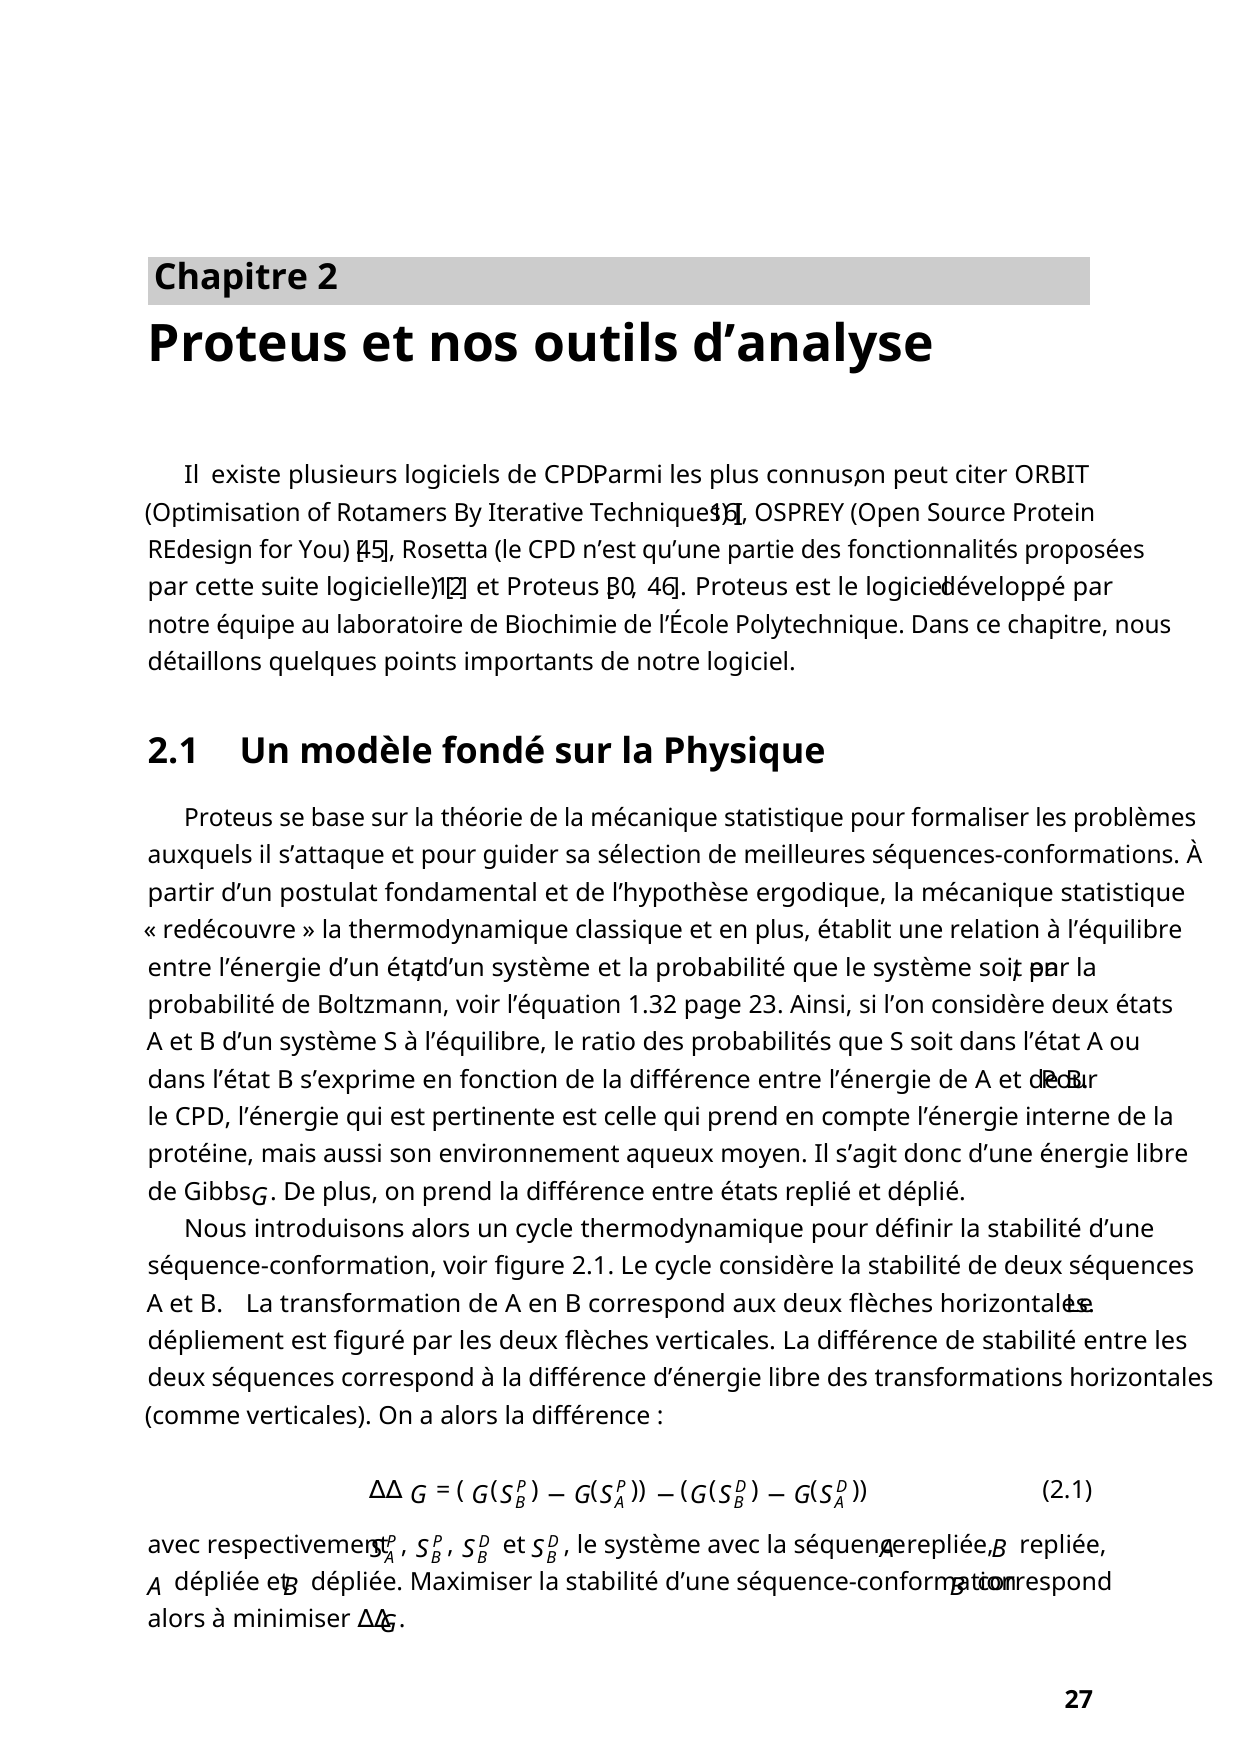

Chapitre 2
Proteus et nos outils d’analyse
Il
existe plusieurs logiciels de CPD.
Parmi
les plus connus,
on peut citer ORBIT
(Optimisation of Rotamers By Iterative Techniques) [
16
], OSPREY (Open Source Protein
REdesign for You) [
45
], Rosetta (le CPD n’est qu’une partie des fonctionnalités proposées
par cette suite logicielle) [
12
]
et Proteus [
30
,
46
].
Proteus est le logiciel
développé par
notre équipe au laboratoire de Biochimie de l’École Polytechnique. Dans ce chapitre, nous
détaillons quelques points importants de notre logiciel.
2.1
Un modèle fondé sur la Physique
Proteus se base sur la théorie de la mécanique statistique pour formaliser les problèmes
auxquels il s’attaque et pour guider sa sélection de meilleures séquences-conformations. À
partir d’un postulat fondamental et de l’hypothèse ergodique, la mécanique statistique
« redécouvre » la thermodynamique classique et en plus, établit une relation à l’équilibre
entre l’énergie d’un état
d’un système et la probabilité que le système soit en
par la
i
i
probabilité de Boltzmann, voir l’équation 1.32 page 23. Ainsi, si l’on considère deux états
A et B d’un système S à l’équilibre, le ratio des probabilités que S soit dans l’état A ou
dans l’état B s’exprime en fonction de la différence entre l’énergie de A et de B.
Pour
le CPD, l’énergie qui est pertinente est celle qui prend en compte l’énergie interne de la
protéine, mais aussi son environnement aqueux moyen. Il s’agit donc d’une énergie libre
de Gibbs
. De plus, on prend la différence entre états replié et déplié.
G
Nous introduisons alors un cycle thermodynamique pour définir la stabilité d’une
séquence-conformation, voir figure 2.1. Le cycle considère la stabilité de deux séquences
A et B.
La transformation de A en B correspond aux deux flèches horizontales.
Le
dépliement est figuré par les deux flèches verticales. La différence de stabilité entre les
deux séquences correspond à la différence d’énergie libre des transformations horizontales
(comme verticales). On a alors la différence :
∆∆
= (
(
)
(
))
(
(
)
(
))
(2.1)
P
P
D
D
G
G
S
− G
S
−
G
S
− G
S
B
A
B
A
avec respectivement
,
,
et
, le système avec la séquence
repliée,
repliée,
P
P
D
D
S
S
S
S
A
B
A
B
B
B
dépliée et
dépliée. Maximiser la stabilité d’une séquence-conformation
correspond
A
B
B
alors à minimiser ∆∆
.
G
27